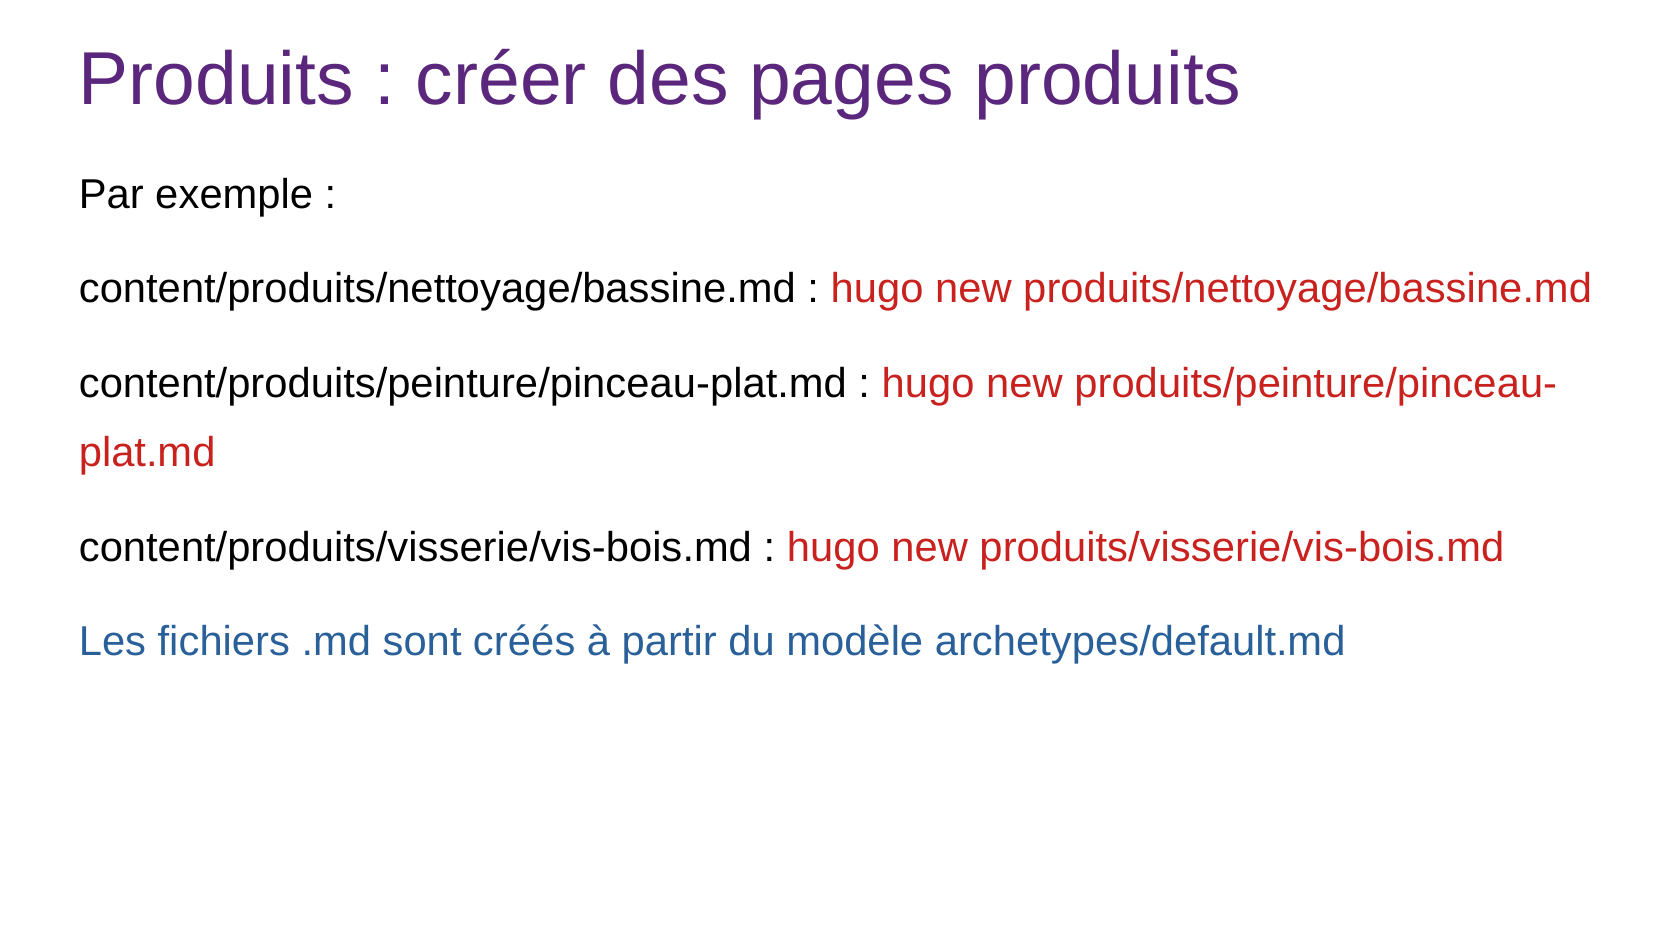

# Produits : créer des pages produits
Par exemple :
content/produits/nettoyage/bassine.md : hugo new produits/nettoyage/bassine.md
content/produits/peinture/pinceau-plat.md : hugo new produits/peinture/pinceau-plat.md
content/produits/visserie/vis-bois.md : hugo new produits/visserie/vis-bois.md
Les fichiers .md sont créés à partir du modèle archetypes/default.md